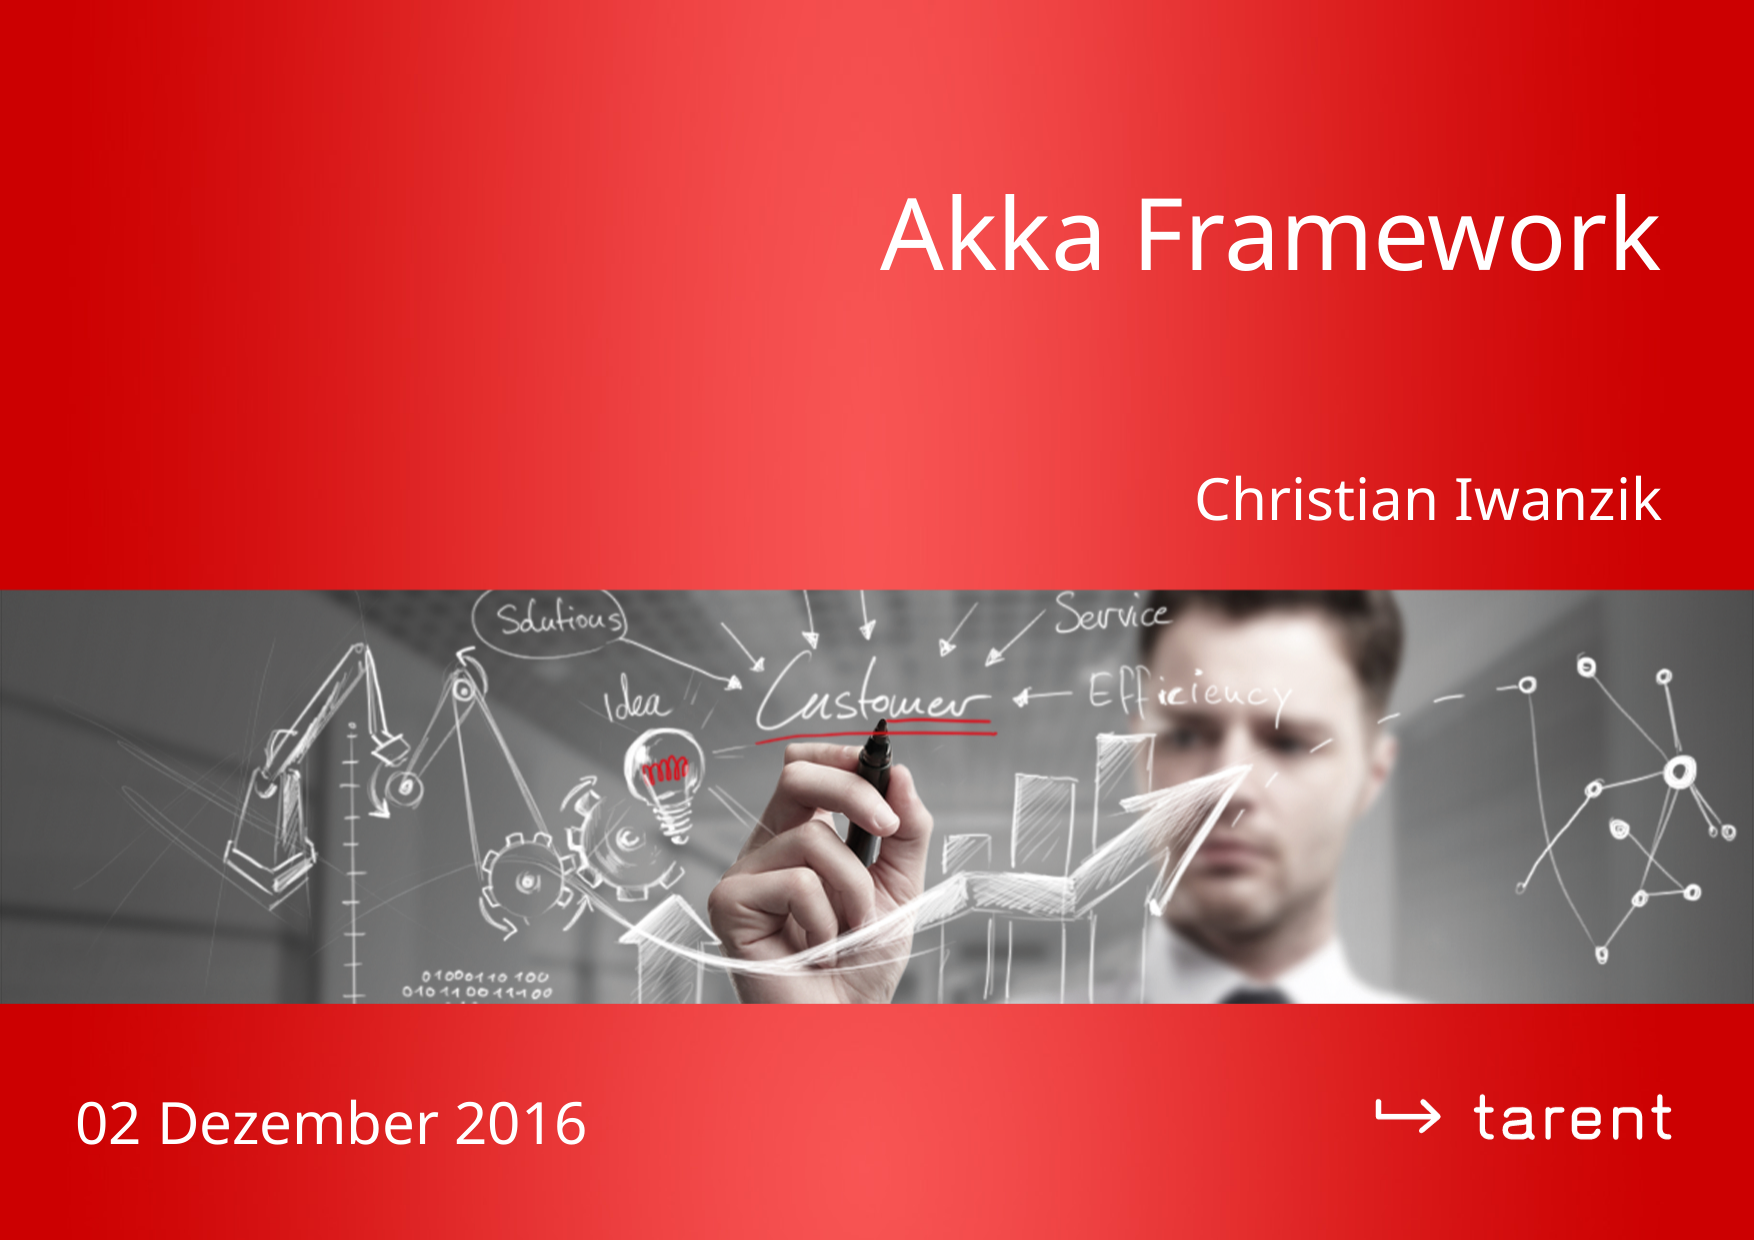

Akka Framework
Christian Iwanzik
02 Dezember 2016